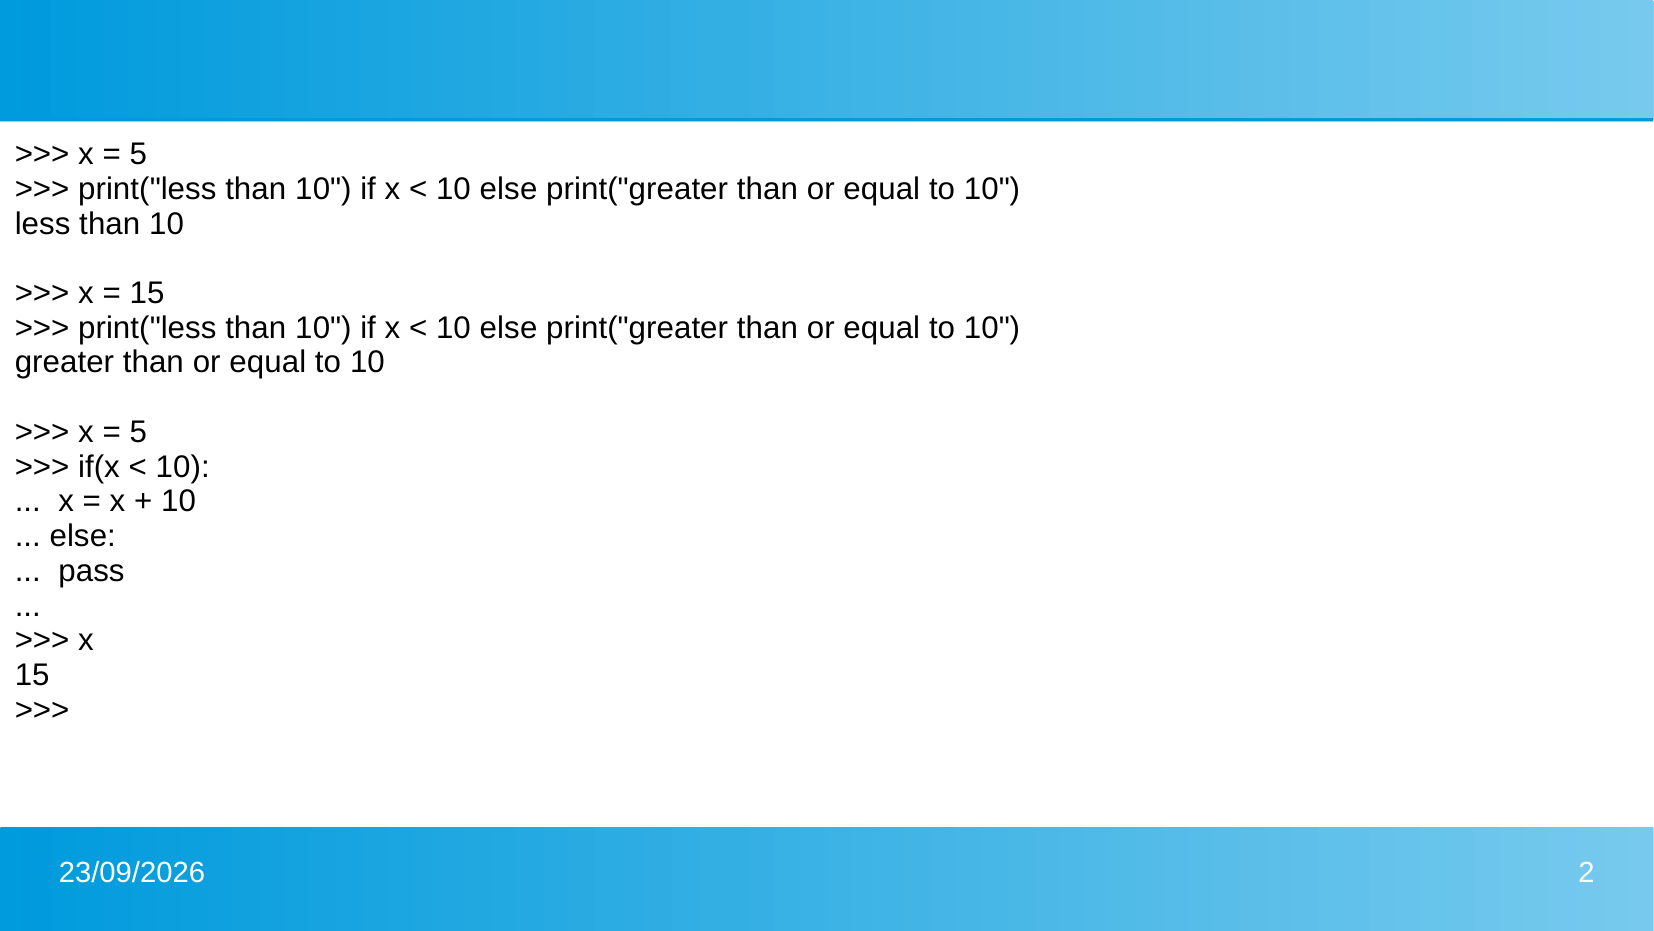

>>> x = 5
>>> print("less than 10") if x < 10 else print("greater than or equal to 10")
less than 10
>>> x = 15
>>> print("less than 10") if x < 10 else print("greater than or equal to 10")
greater than or equal to 10
>>> x = 5
>>> if(x < 10):
... x = x + 10
... else:
... pass
...
>>> x
15
>>>
2